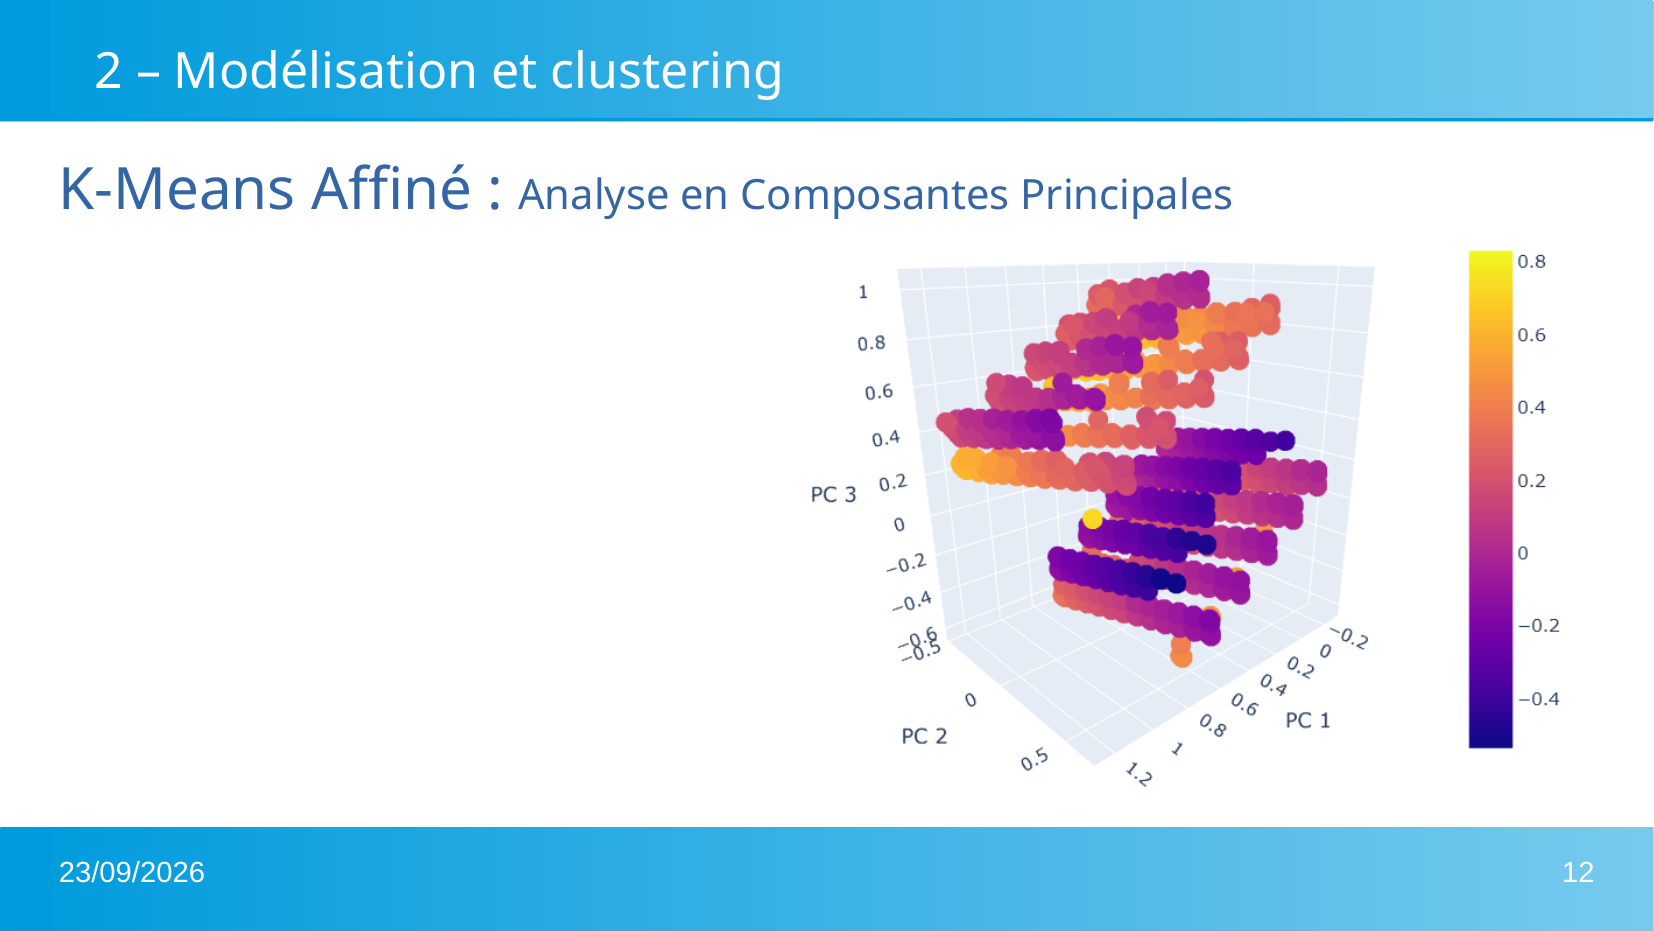

# 2 – Modélisation et clustering
K-Means Affiné : Analyse en Composantes Principales
12